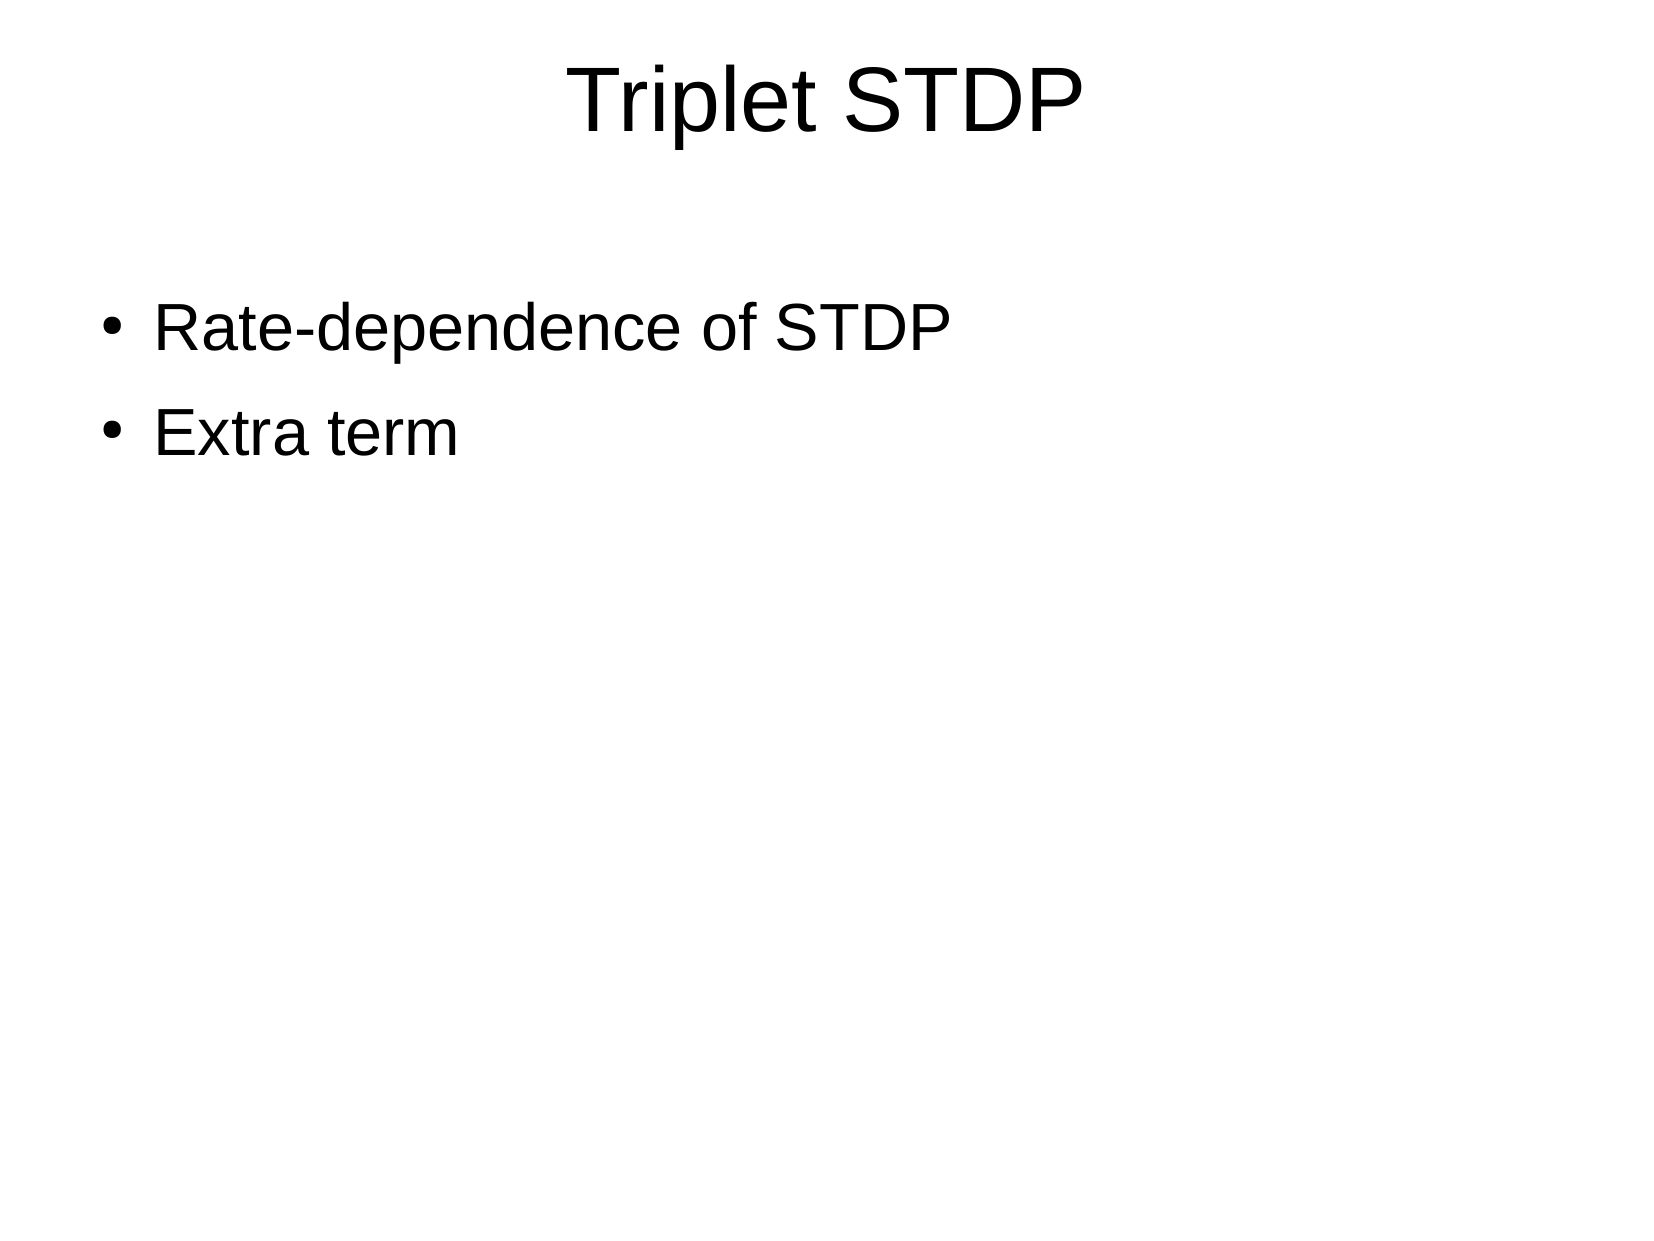

# Triplet STDP
Rate-dependence of STDP
Extra term